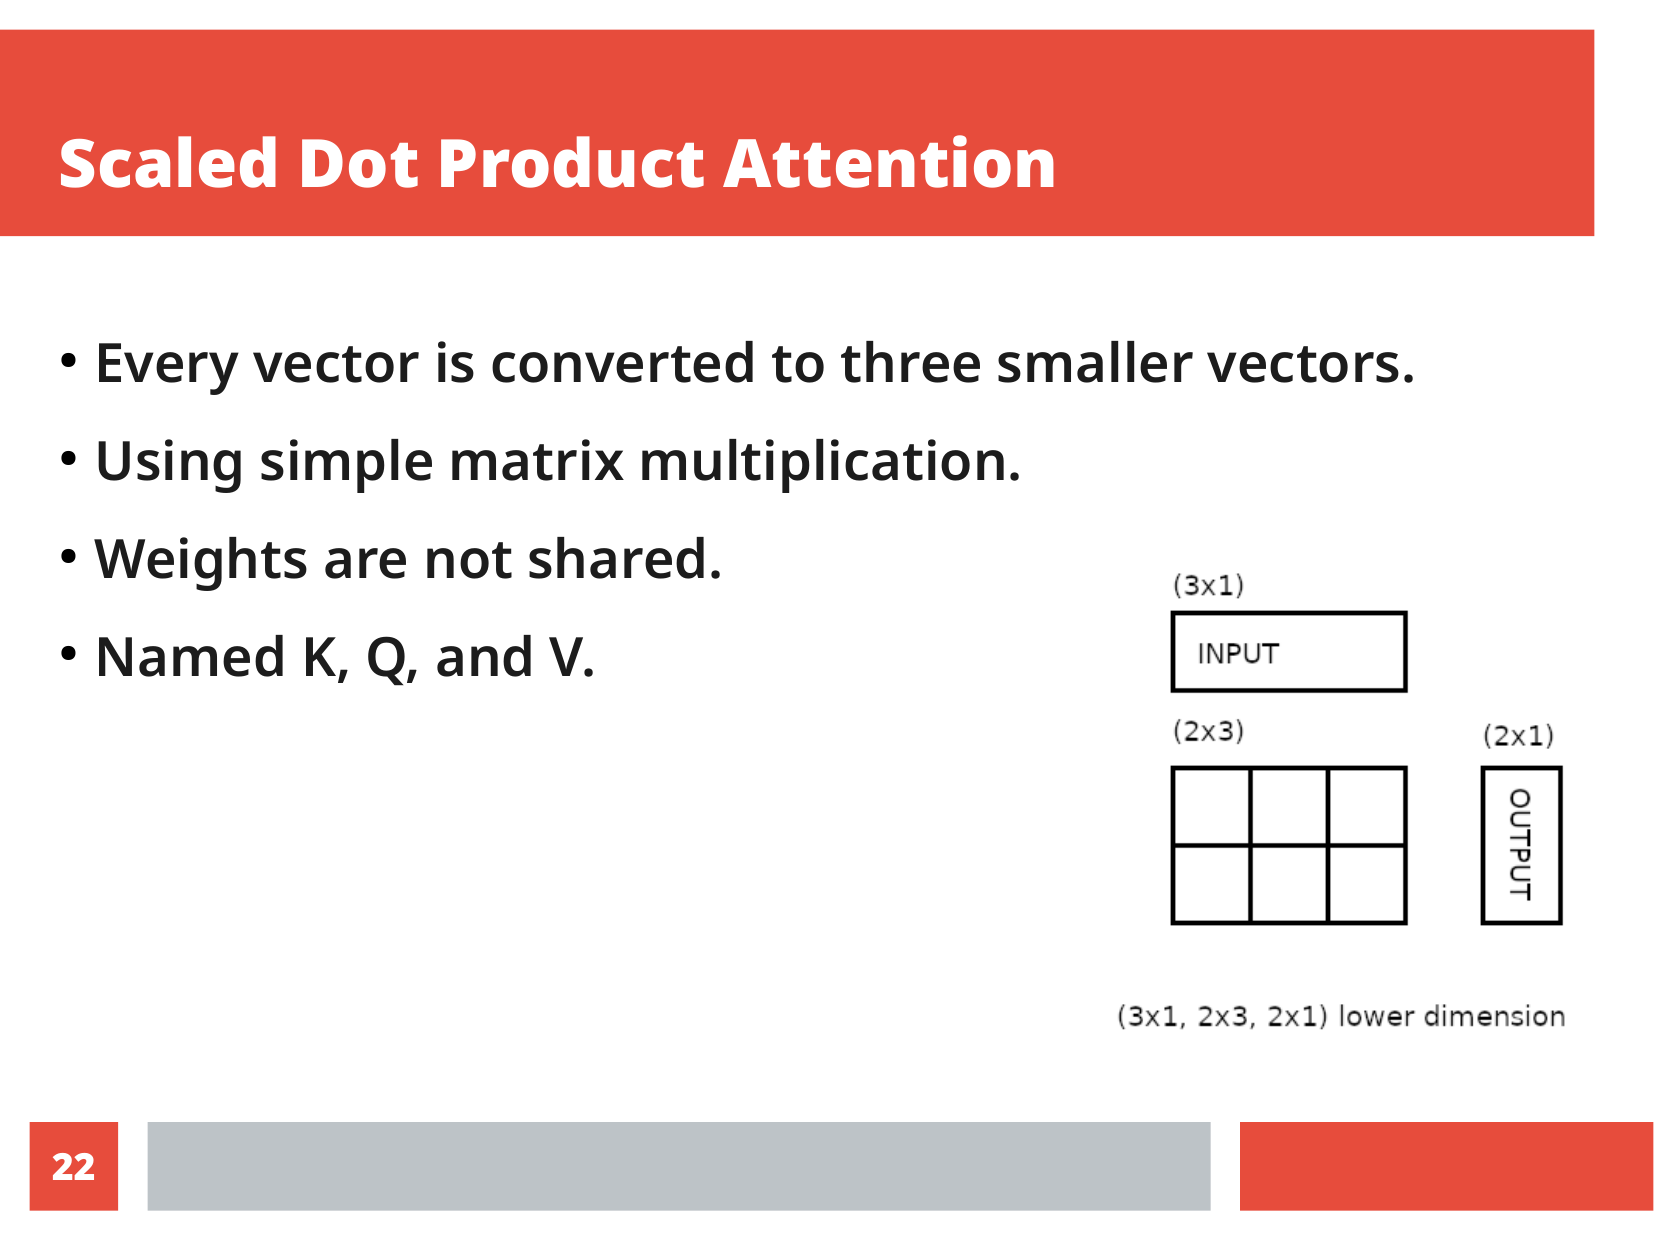

# Scaled Dot Product Attention
Every vector is converted to three smaller vectors.
Using simple matrix multiplication.
Weights are not shared.
Named K, Q, and V.
22